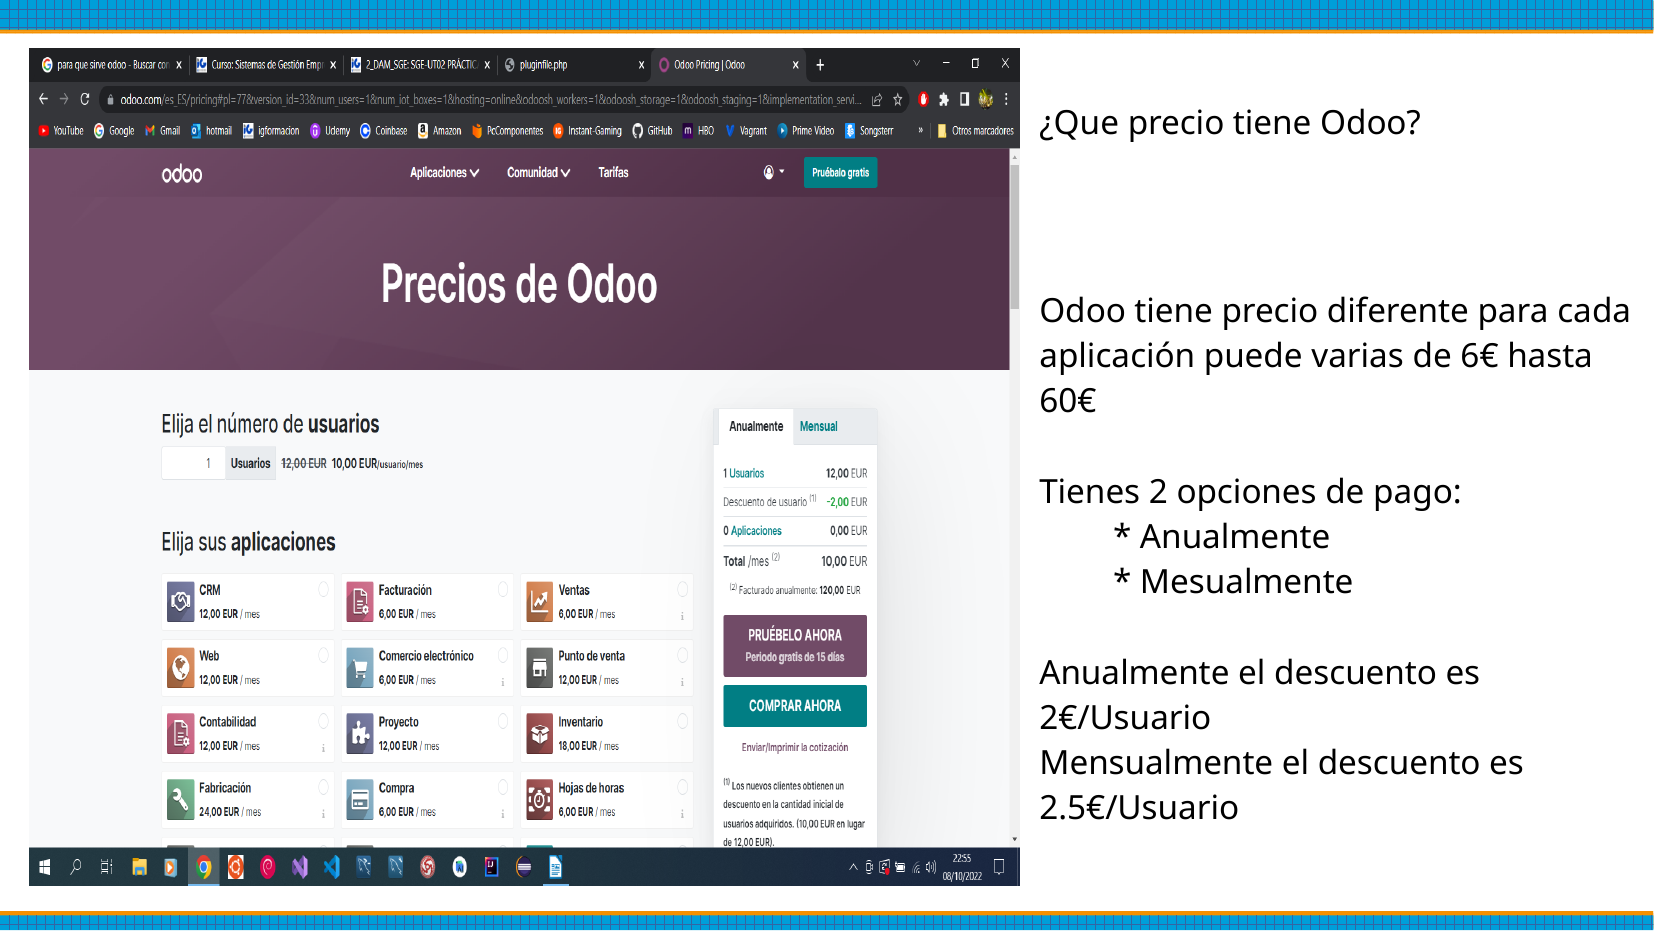

¿Que precio tiene Odoo?
Odoo tiene precio diferente para cada aplicación puede varias de 6€ hasta 60€
Tienes 2 opciones de pago:
	* Anualmente
	* Mesualmente
Anualmente el descuento es 2€/Usuario
Mensualmente el descuento es 2.5€/Usuario